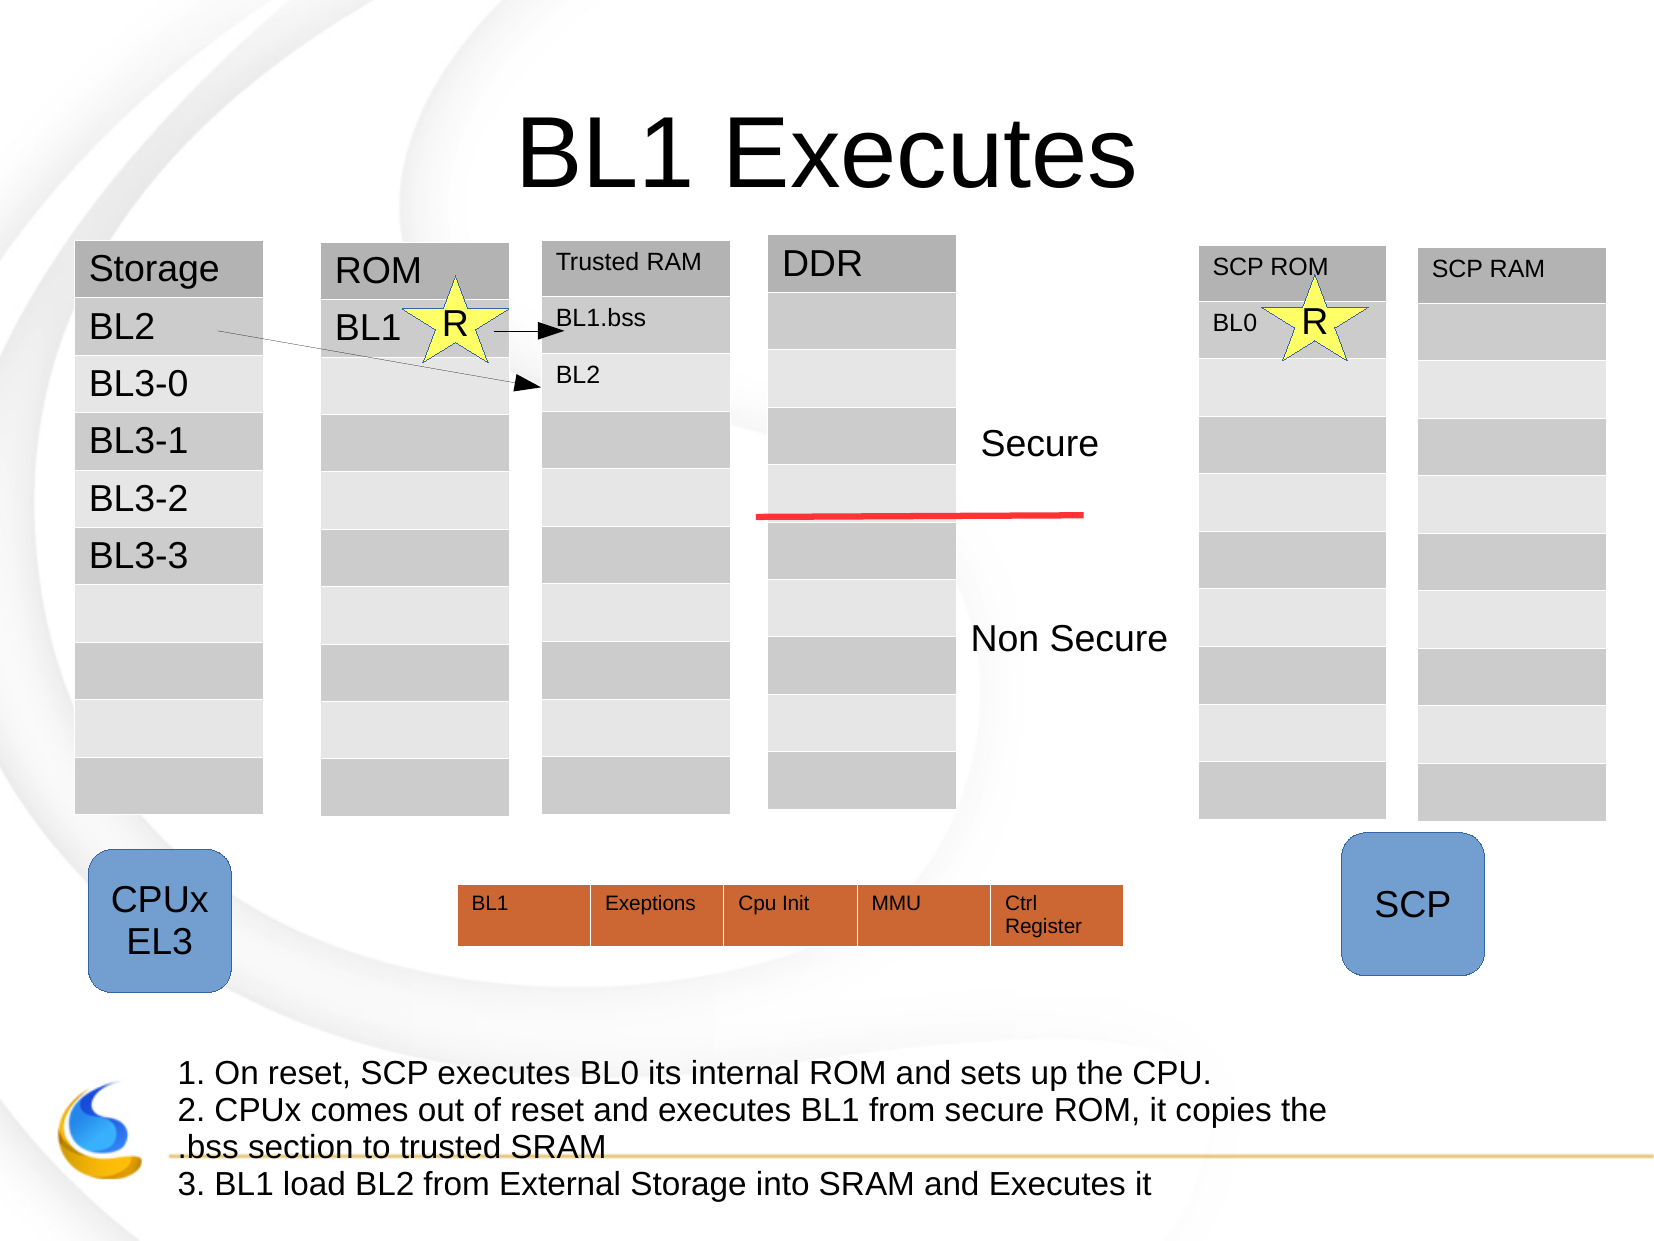

# BL1 Executes
| DDR |
| --- |
| |
| |
| |
| |
| |
| |
| |
| |
| |
| Trusted RAM |
| --- |
| BL1.bss |
| BL2 |
| |
| |
| |
| |
| |
| |
| |
| Storage |
| --- |
| BL2 |
| BL3-0 |
| BL3-1 |
| BL3-2 |
| BL3-3 |
| |
| |
| |
| |
| ROM |
| --- |
| BL1 |
| |
| |
| |
| |
| |
| |
| |
| |
| SCP ROM |
| --- |
| BL0 |
| |
| |
| |
| |
| |
| |
| |
| |
| SCP RAM |
| --- |
| |
| |
| |
| |
| |
| |
| |
| |
| |
R
R
Secure
Non Secure
SCP
CPUx
EL3
| BL1 | Exeptions | Cpu Init | MMU | Ctrl Register |
| --- | --- | --- | --- | --- |
1. On reset, SCP executes BL0 its internal ROM and sets up the CPU.
2. CPUx comes out of reset and executes BL1 from secure ROM, it copies the
.bss section to trusted SRAM
3. BL1 load BL2 from External Storage into SRAM and Executes it